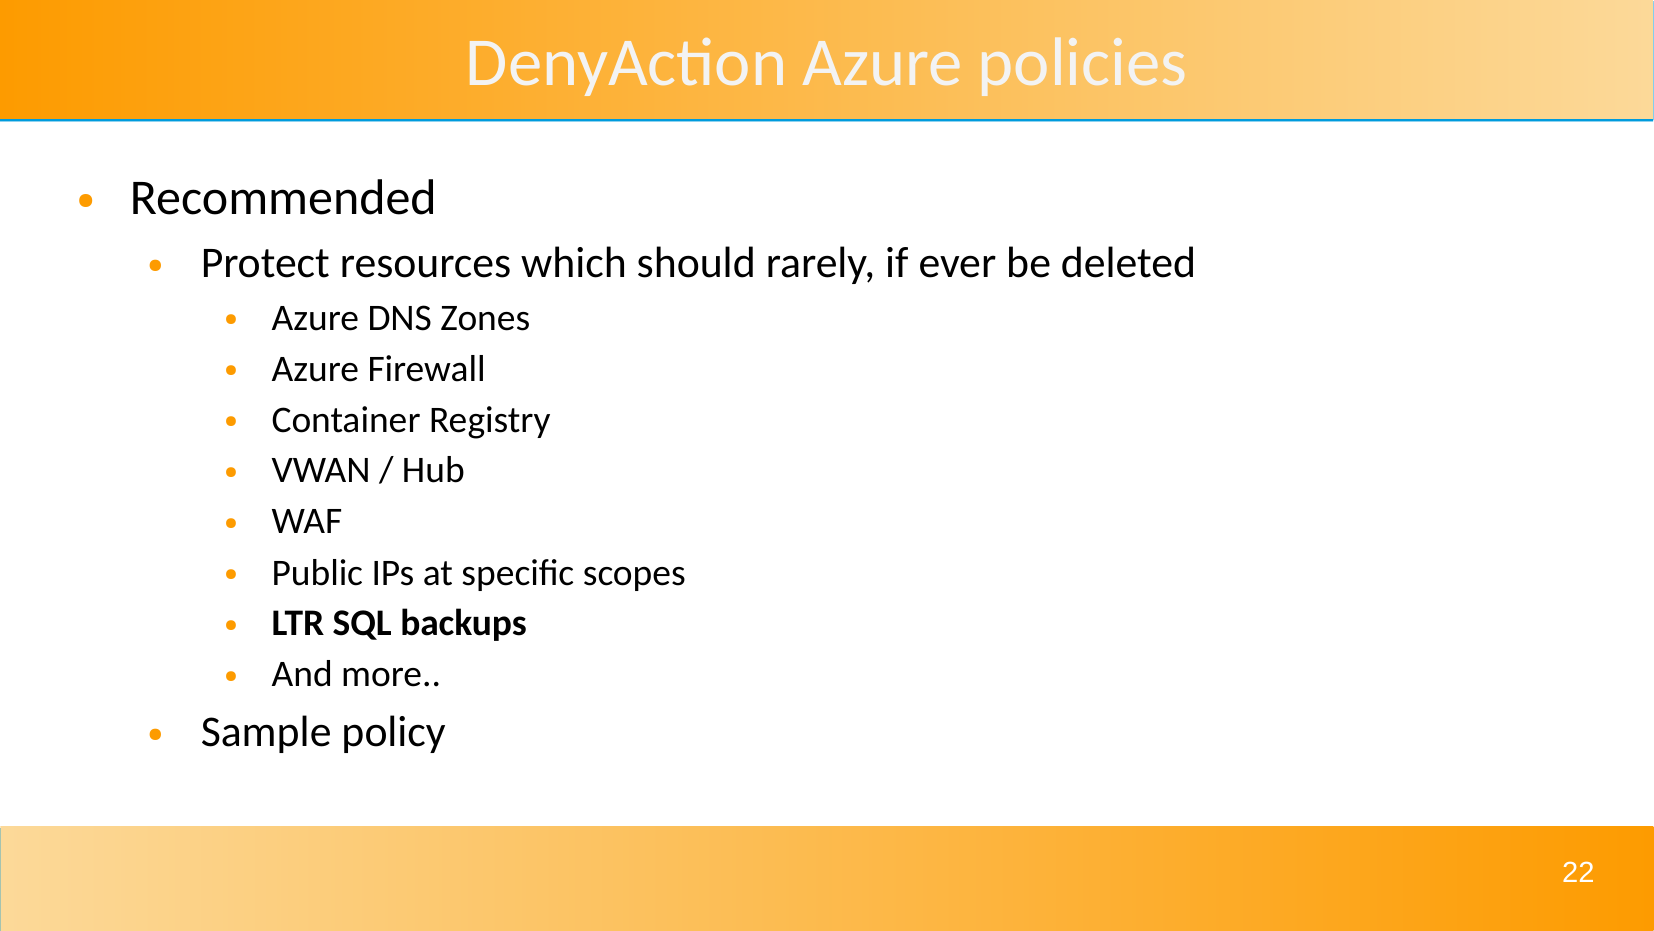

# DenyAction Azure policies
Recommended
Protect resources which should rarely, if ever be deleted
Azure DNS Zones
Azure Firewall
Container Registry
VWAN / Hub
WAF
Public IPs at specific scopes
LTR SQL backups
And more..
Sample policy
22